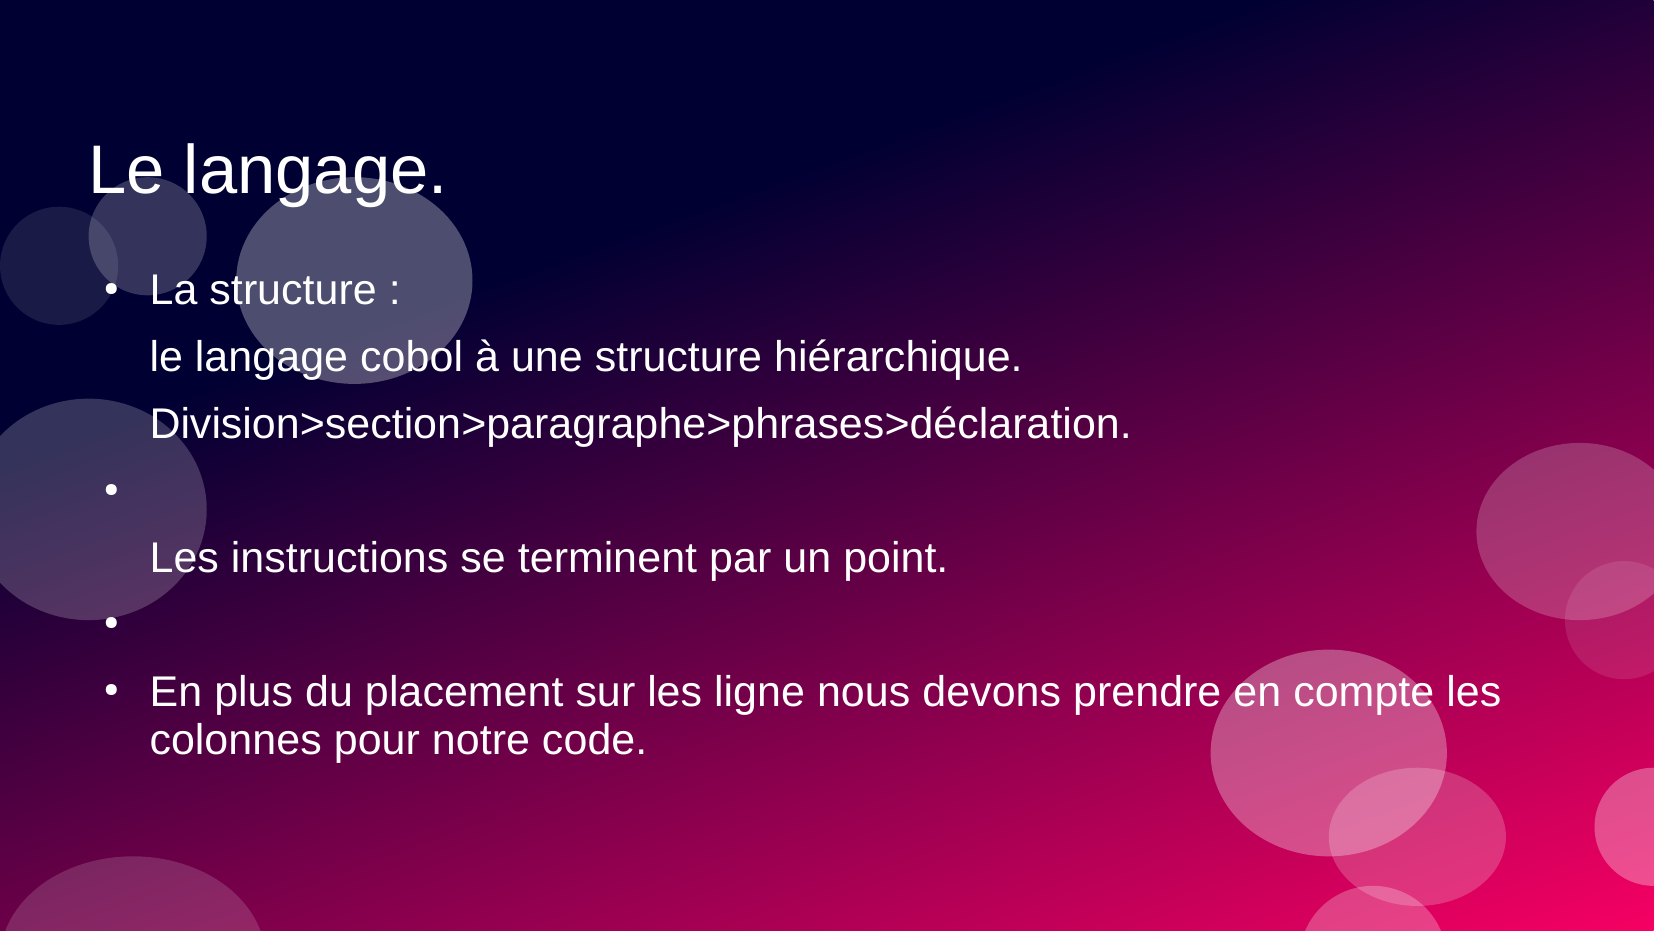

# Le langage.
La structure :
le langage cobol à une structure hiérarchique.
Division>section>paragraphe>phrases>déclaration.
Les instructions se terminent par un point.
En plus du placement sur les ligne nous devons prendre en compte les colonnes pour notre code.